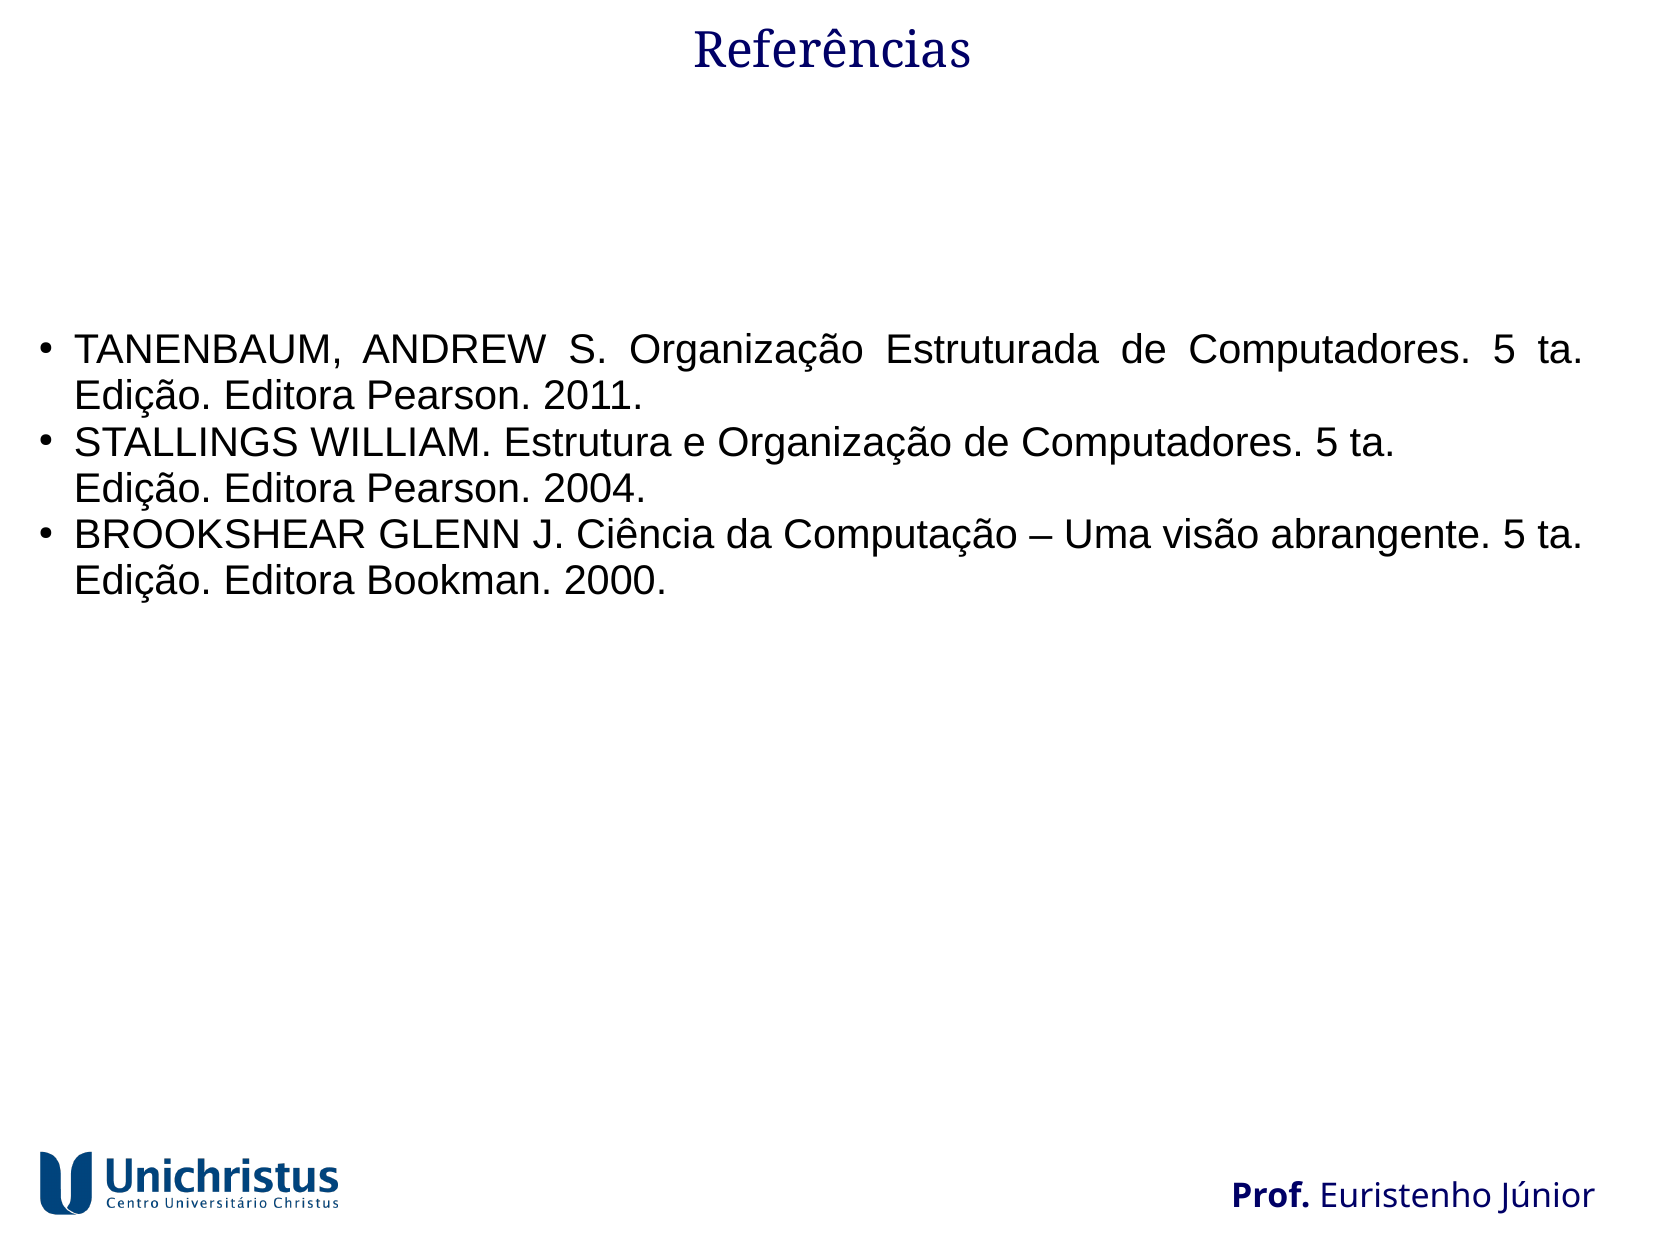

Referências
TANENBAUM, ANDREW S. Organização Estruturada de Computadores. 5 ta. Edição. Editora Pearson. 2011.
STALLINGS WILLIAM. Estrutura e Organização de Computadores. 5 ta.
Edição. Editora Pearson. 2004.
BROOKSHEAR GLENN J. Ciência da Computação – Uma visão abrangente. 5 ta. Edição. Editora Bookman. 2000.
Prof. Euristenho Júnior